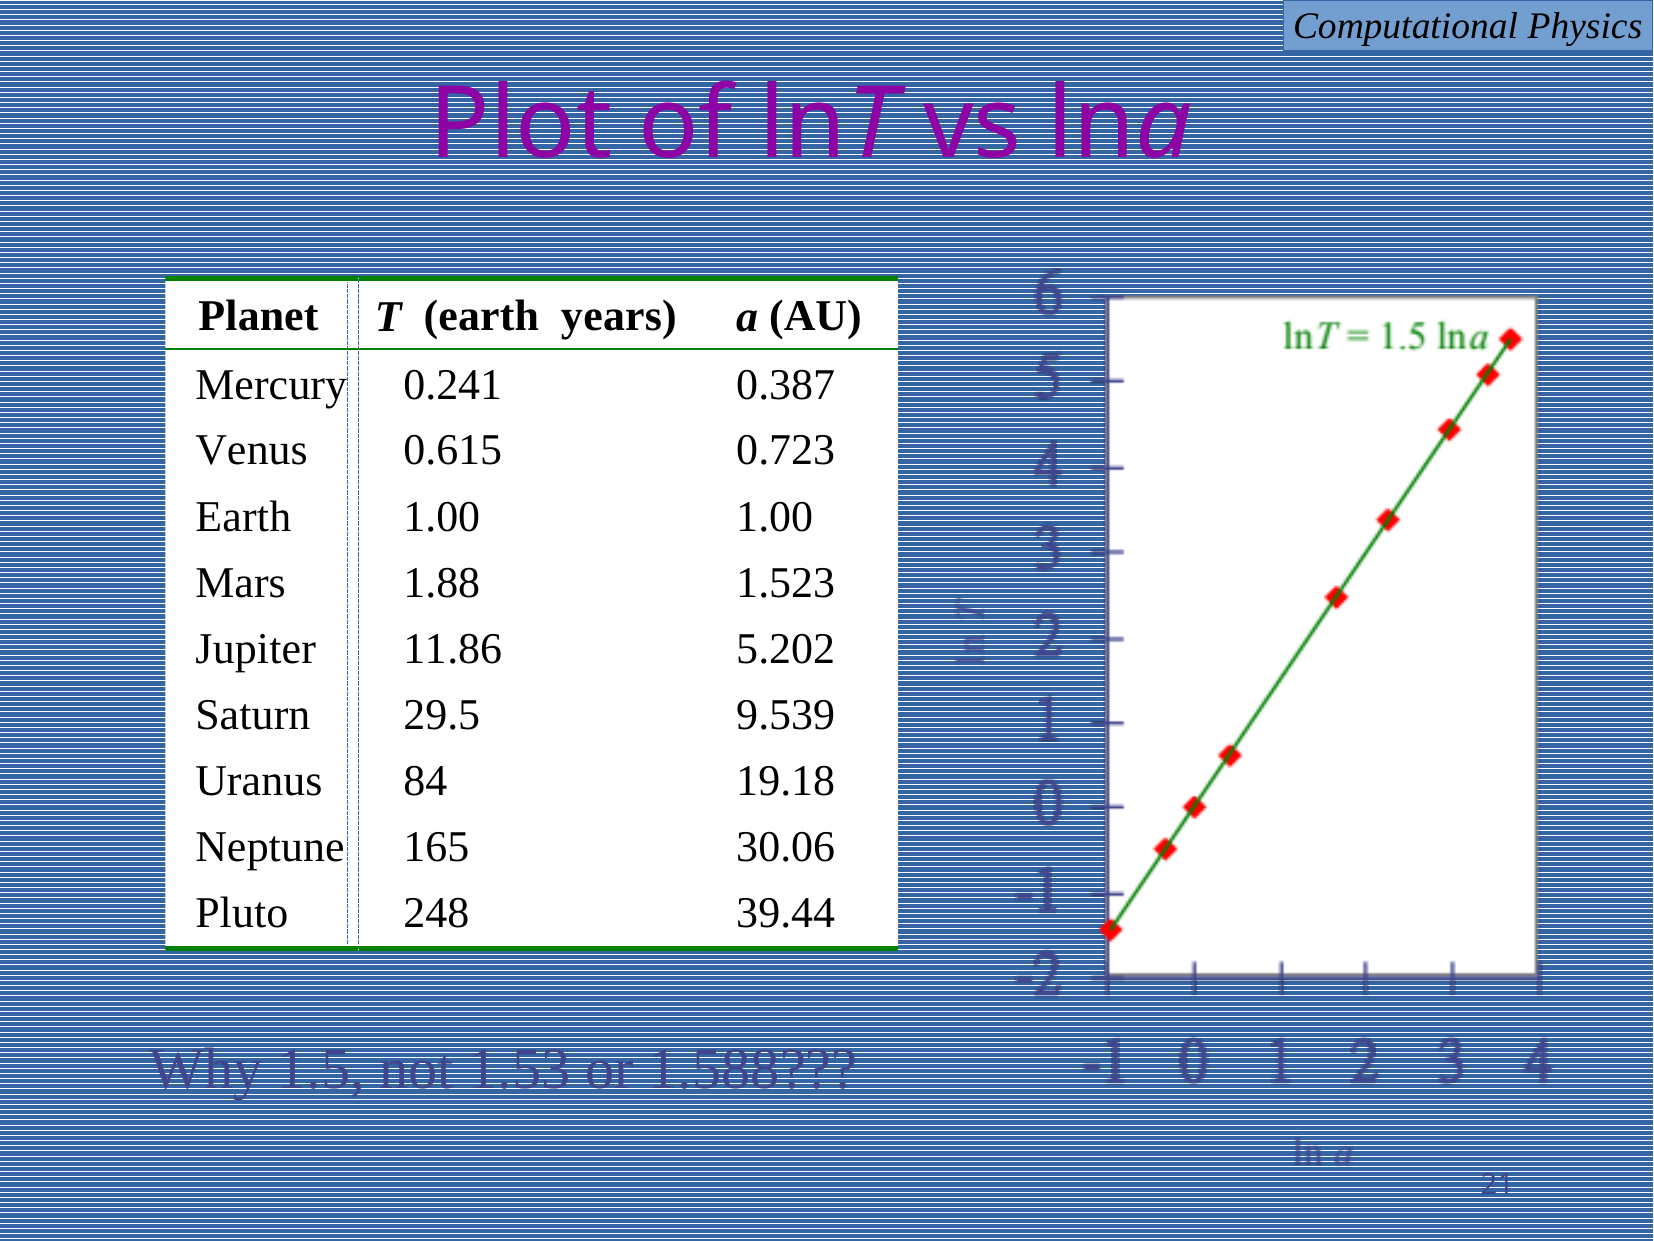

# Plot of lnT vs lna
Why 1.5, not 1.53 or 1.588???